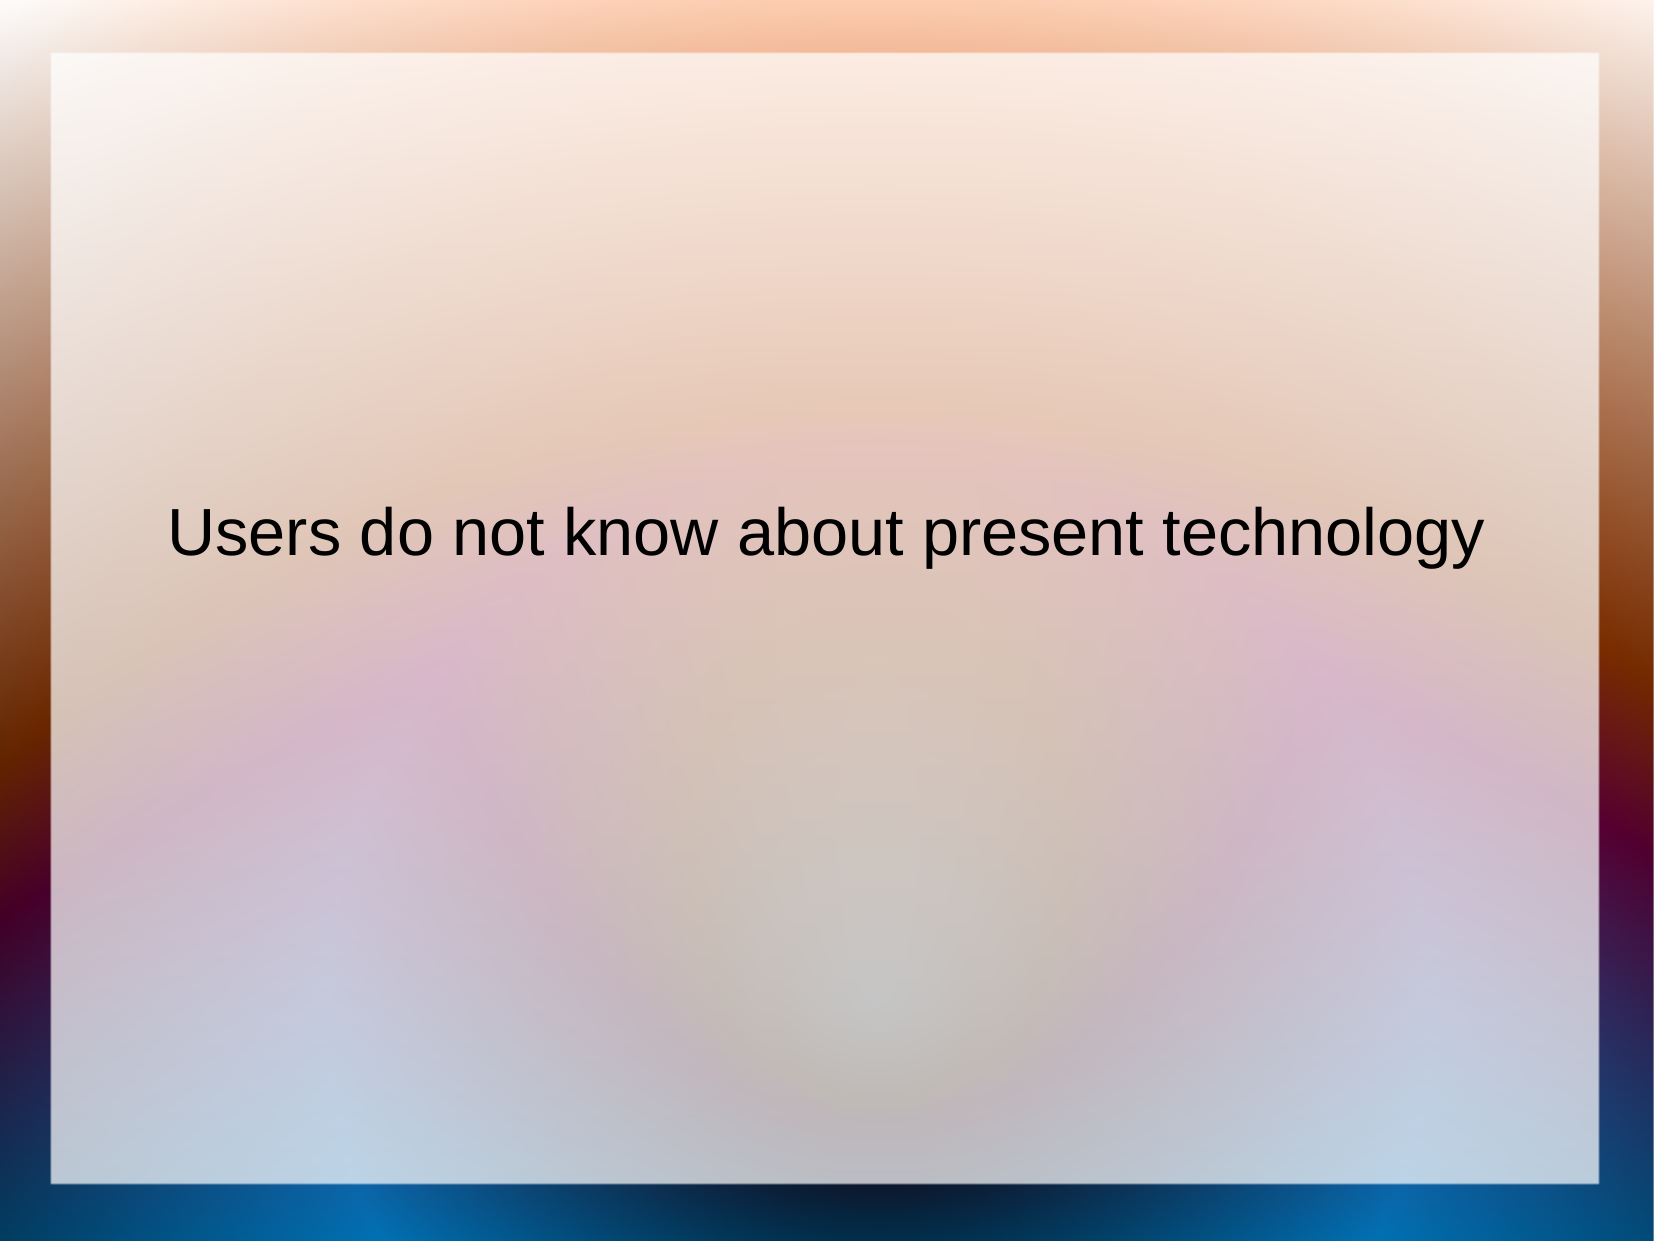

# Users do not know about present technology